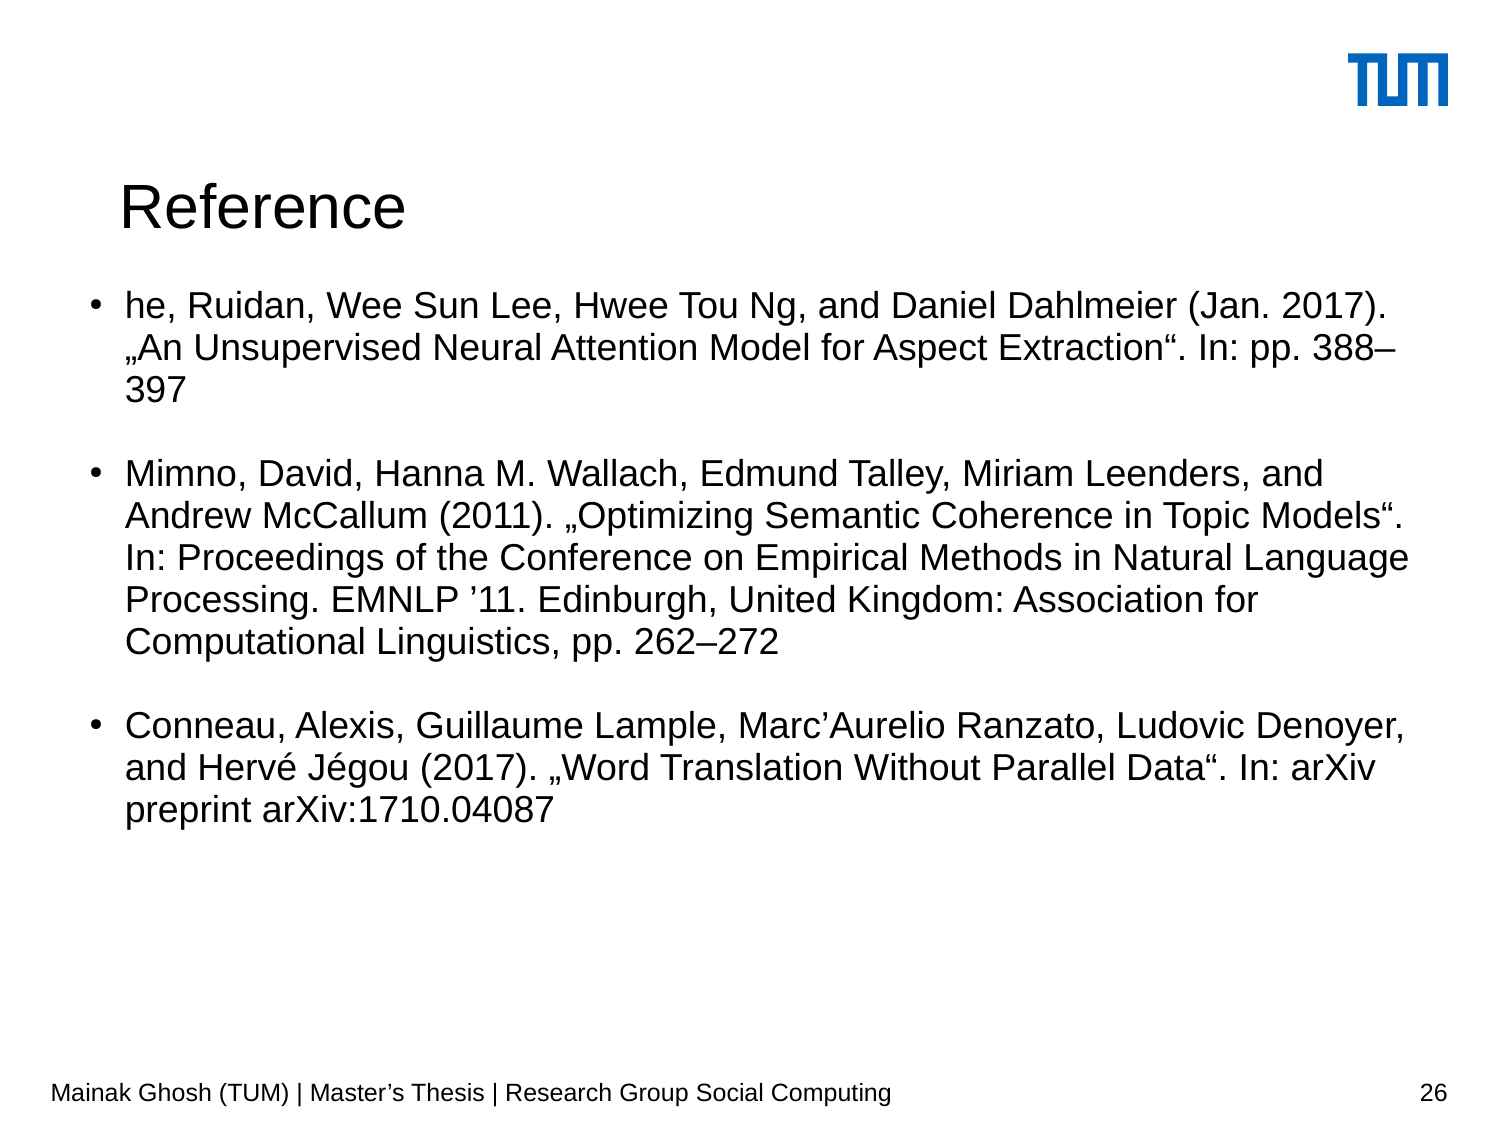

Reference
he, Ruidan, Wee Sun Lee, Hwee Tou Ng, and Daniel Dahlmeier (Jan. 2017). „An Unsupervised Neural Attention Model for Aspect Extraction“. In: pp. 388–397
Mimno, David, Hanna M. Wallach, Edmund Talley, Miriam Leenders, and Andrew McCallum (2011). „Optimizing Semantic Coherence in Topic Models“. In: Proceedings of the Conference on Empirical Methods in Natural Language Processing. EMNLP ’11. Edinburgh, United Kingdom: Association for Computational Linguistics, pp. 262–272
Conneau, Alexis, Guillaume Lample, Marc’Aurelio Ranzato, Ludovic Denoyer, and Hervé Jégou (2017). „Word Translation Without Parallel Data“. In: arXiv preprint arXiv:1710.04087
Mainak Ghosh (TUM) | Master’s Thesis | Research Group Social Computing